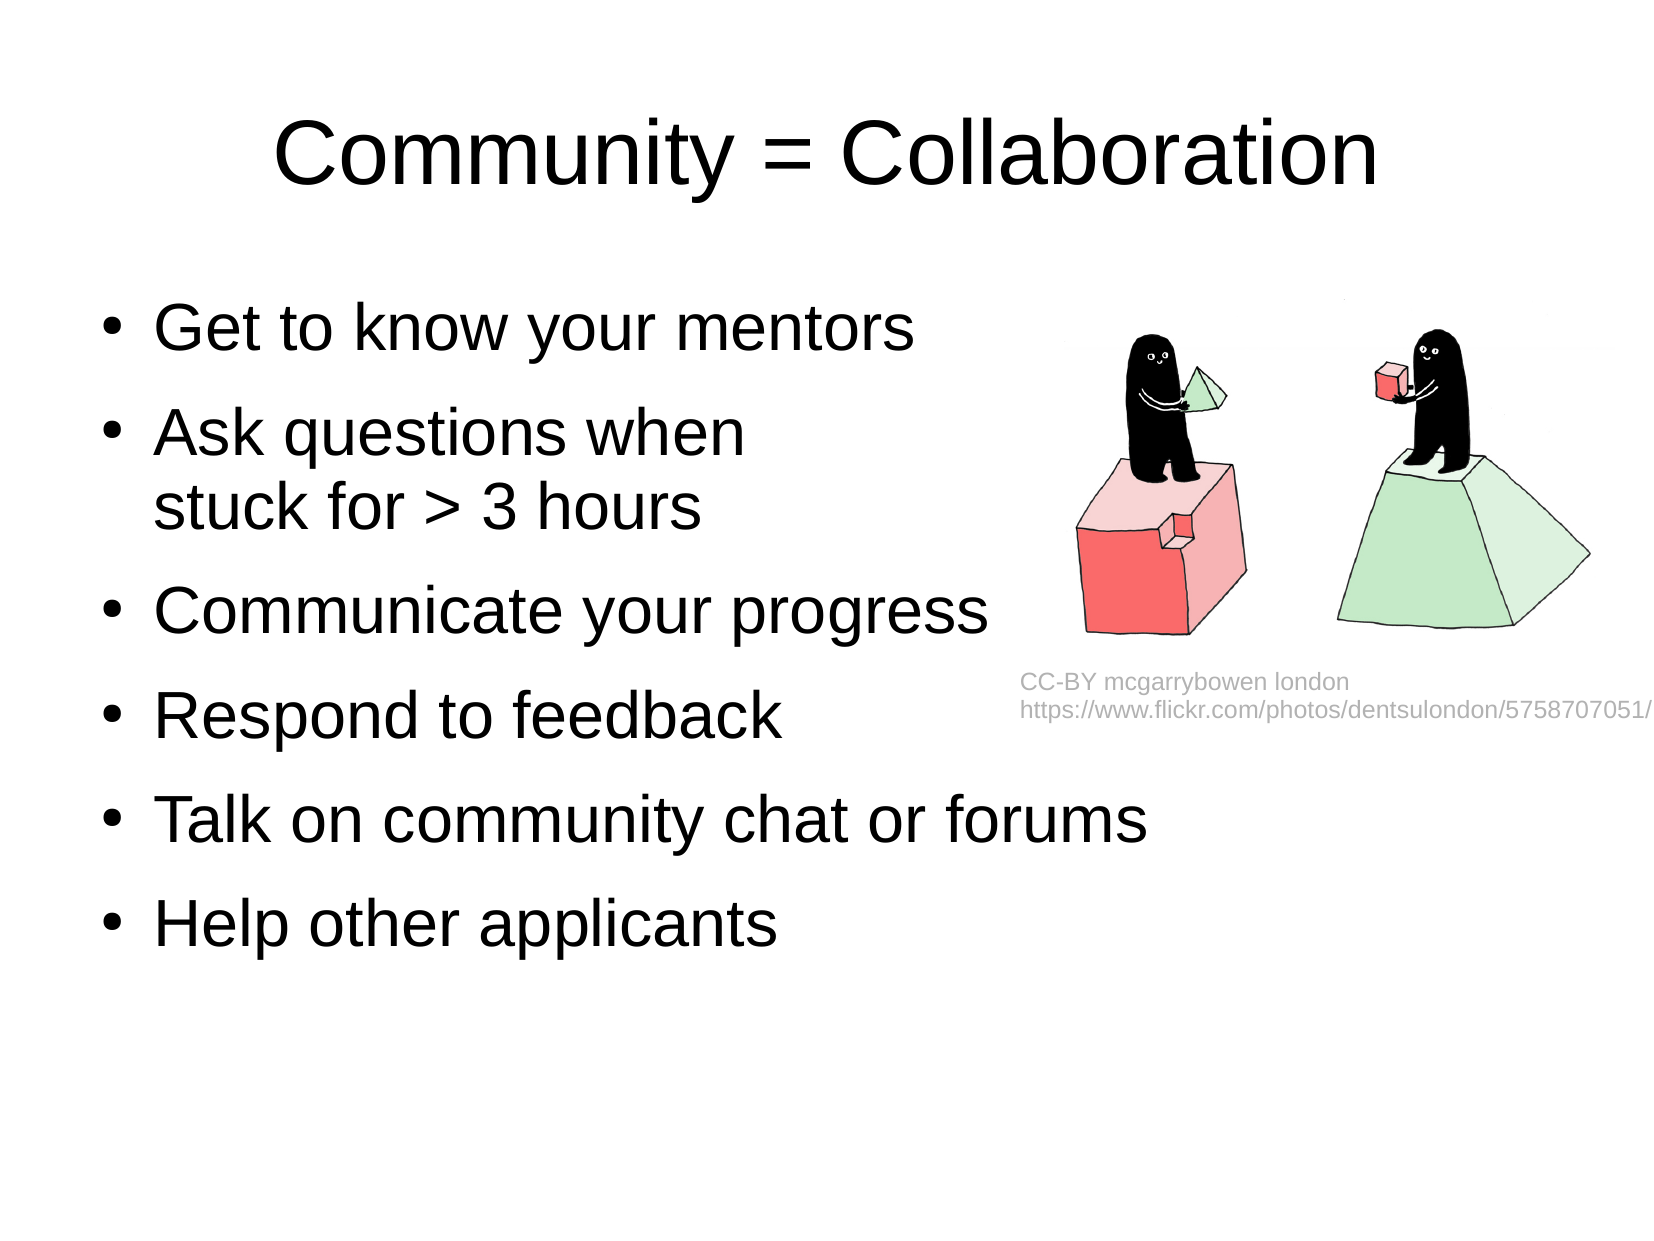

# Community = Collaboration
Get to know your mentors
Ask questions when
stuck for > 3 hours
Communicate your progress
Respond to feedback
Talk on community chat or forums
Help other applicants
CC-BY mcgarrybowen london
https://www.flickr.com/photos/dentsulondon/5758707051/